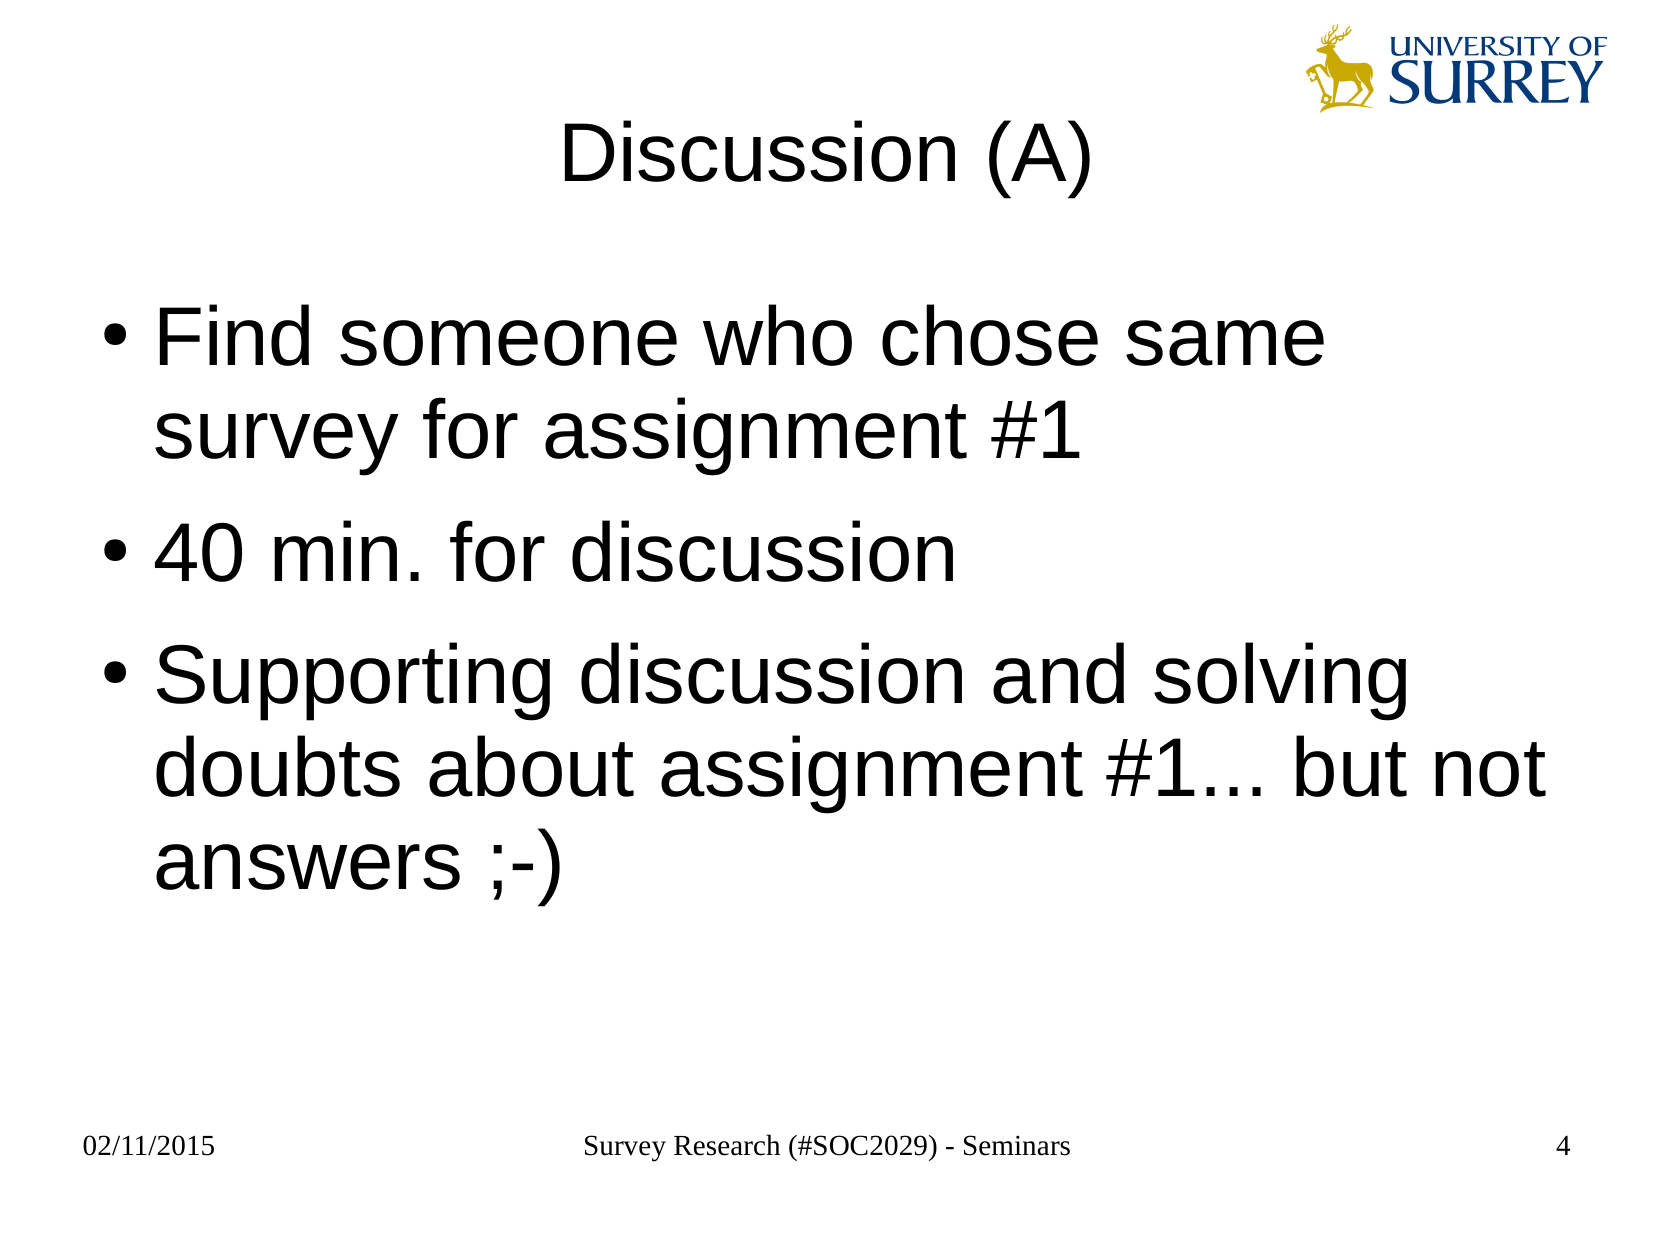

# Discussion (A)
Find someone who chose same survey for assignment #1
40 min. for discussion
Supporting discussion and solving doubts about assignment #1... but not answers ;-)
05/10/2015
4